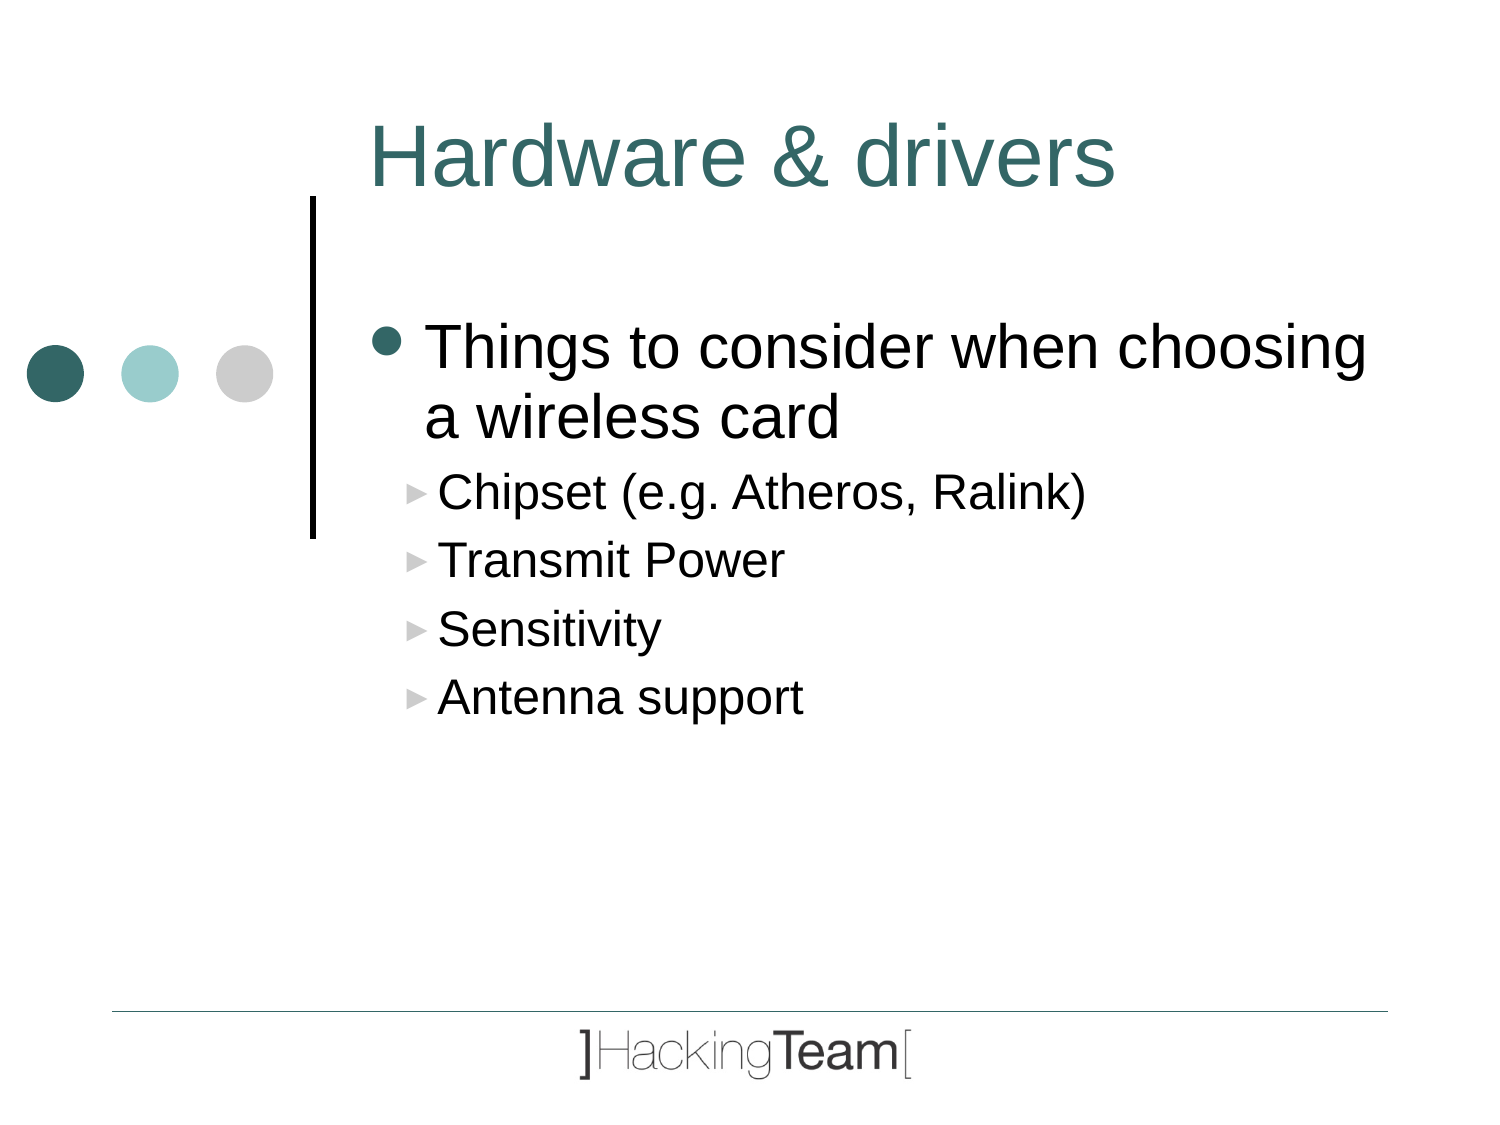

# Hardware & drivers
Things to consider when choosing a wireless card
Chipset (e.g. Atheros, Ralink)
Transmit Power
Sensitivity
Antenna support